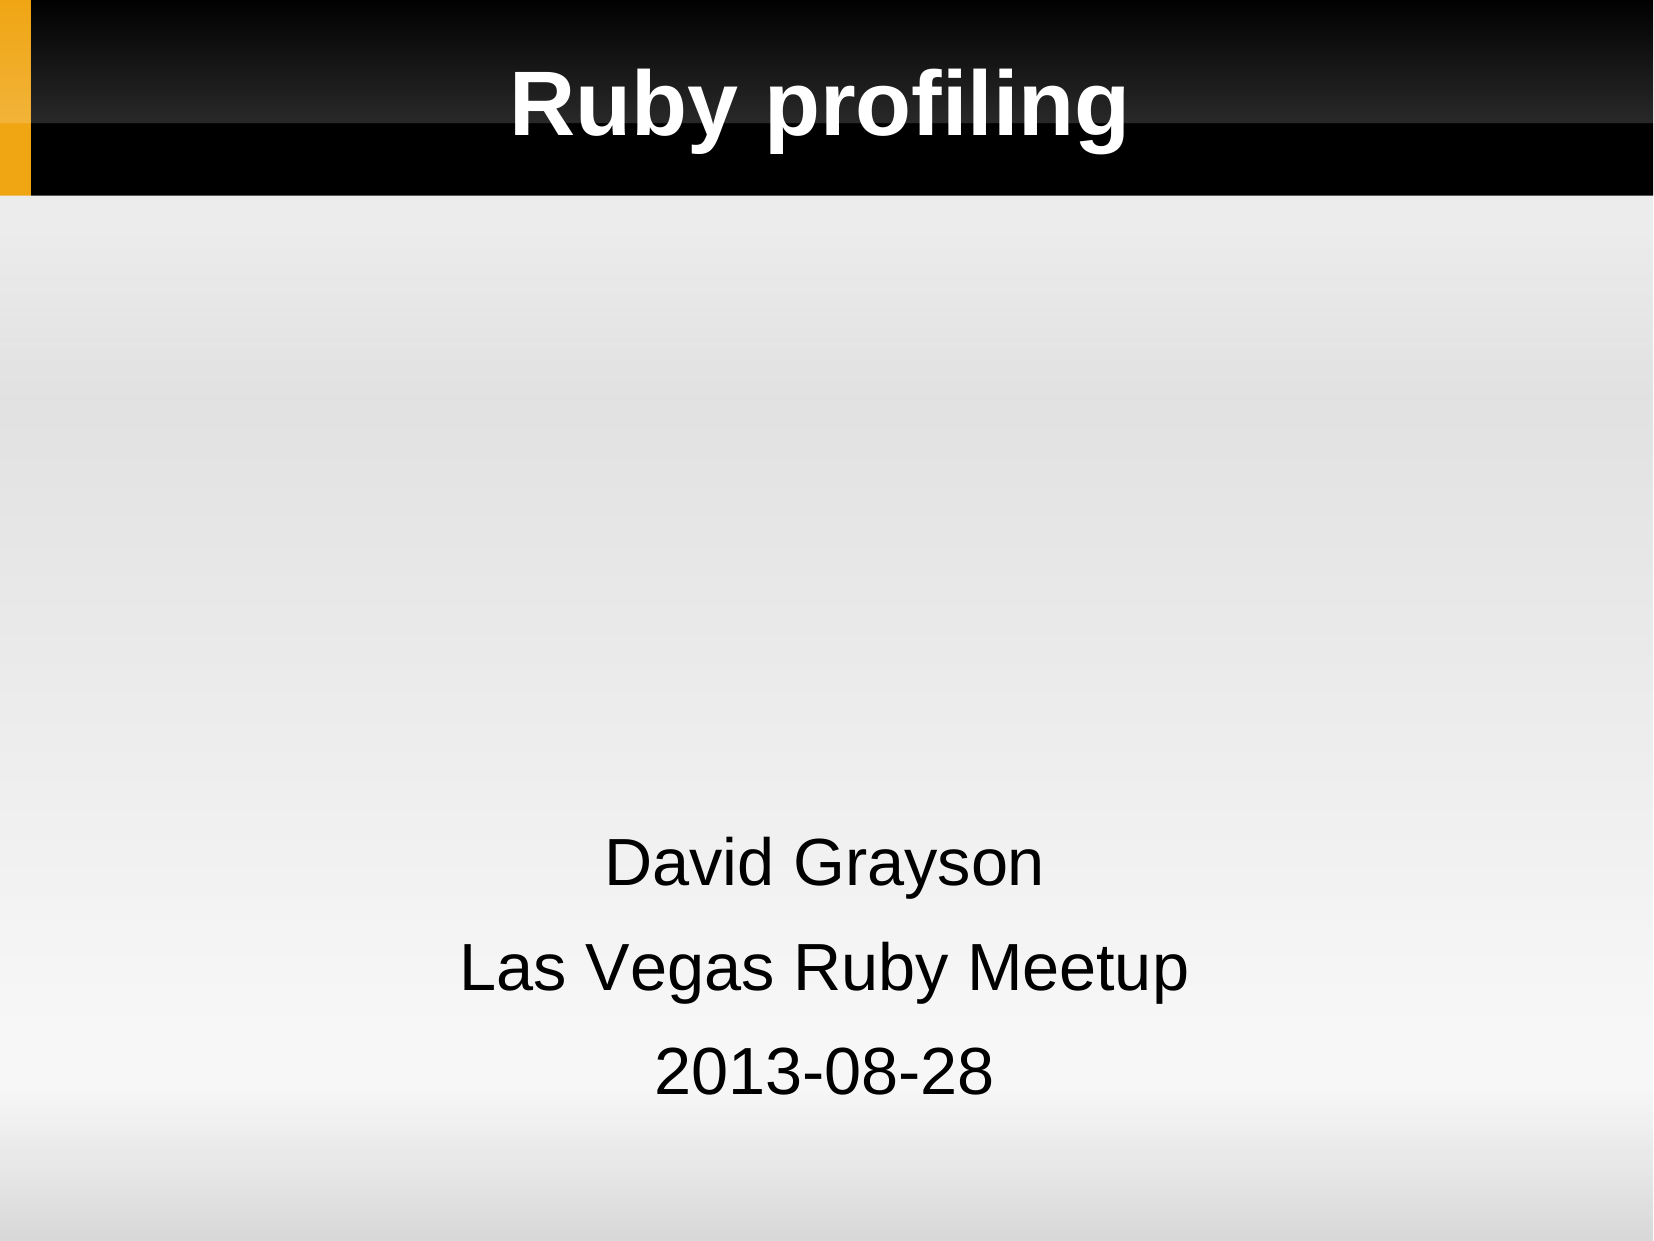

# Ruby profiling
David Grayson
Las Vegas Ruby Meetup
2013-08-28